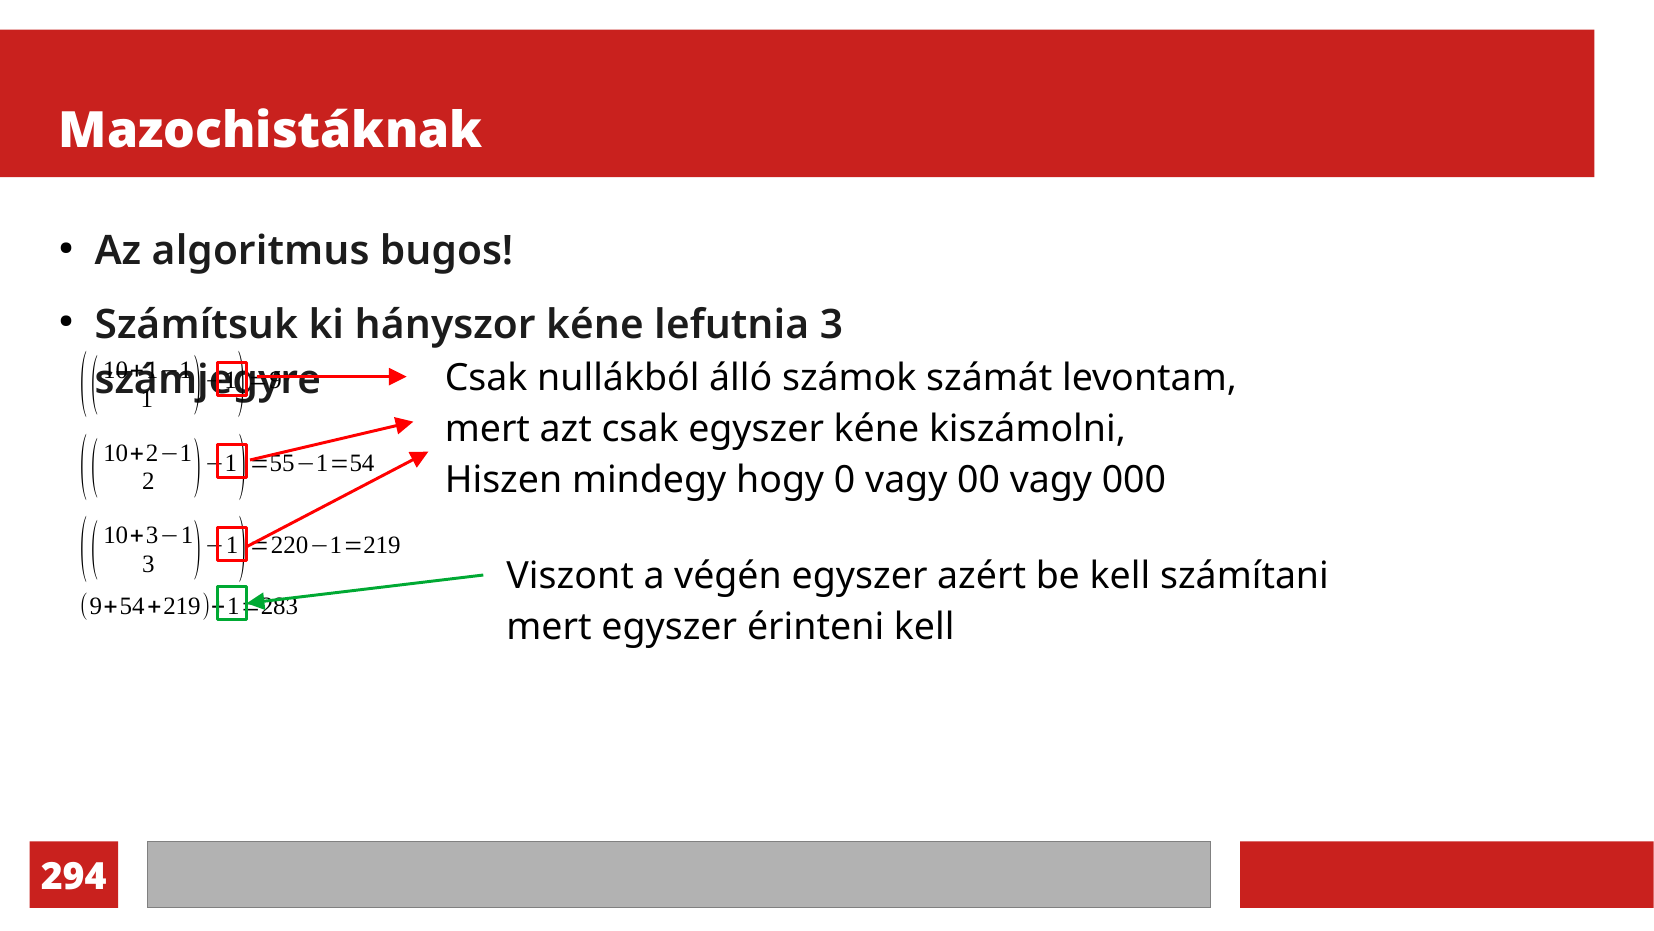

# Mazochistáknak
Az algoritmus bugos!
Számítsuk ki hányszor kéne lefutnia 3 számjegyre
Csak nullákból álló számok számát levontam,
mert azt csak egyszer kéne kiszámolni,
Hiszen mindegy hogy 0 vagy 00 vagy 000
Viszont a végén egyszer azért be kell számítani
mert egyszer érinteni kell
294